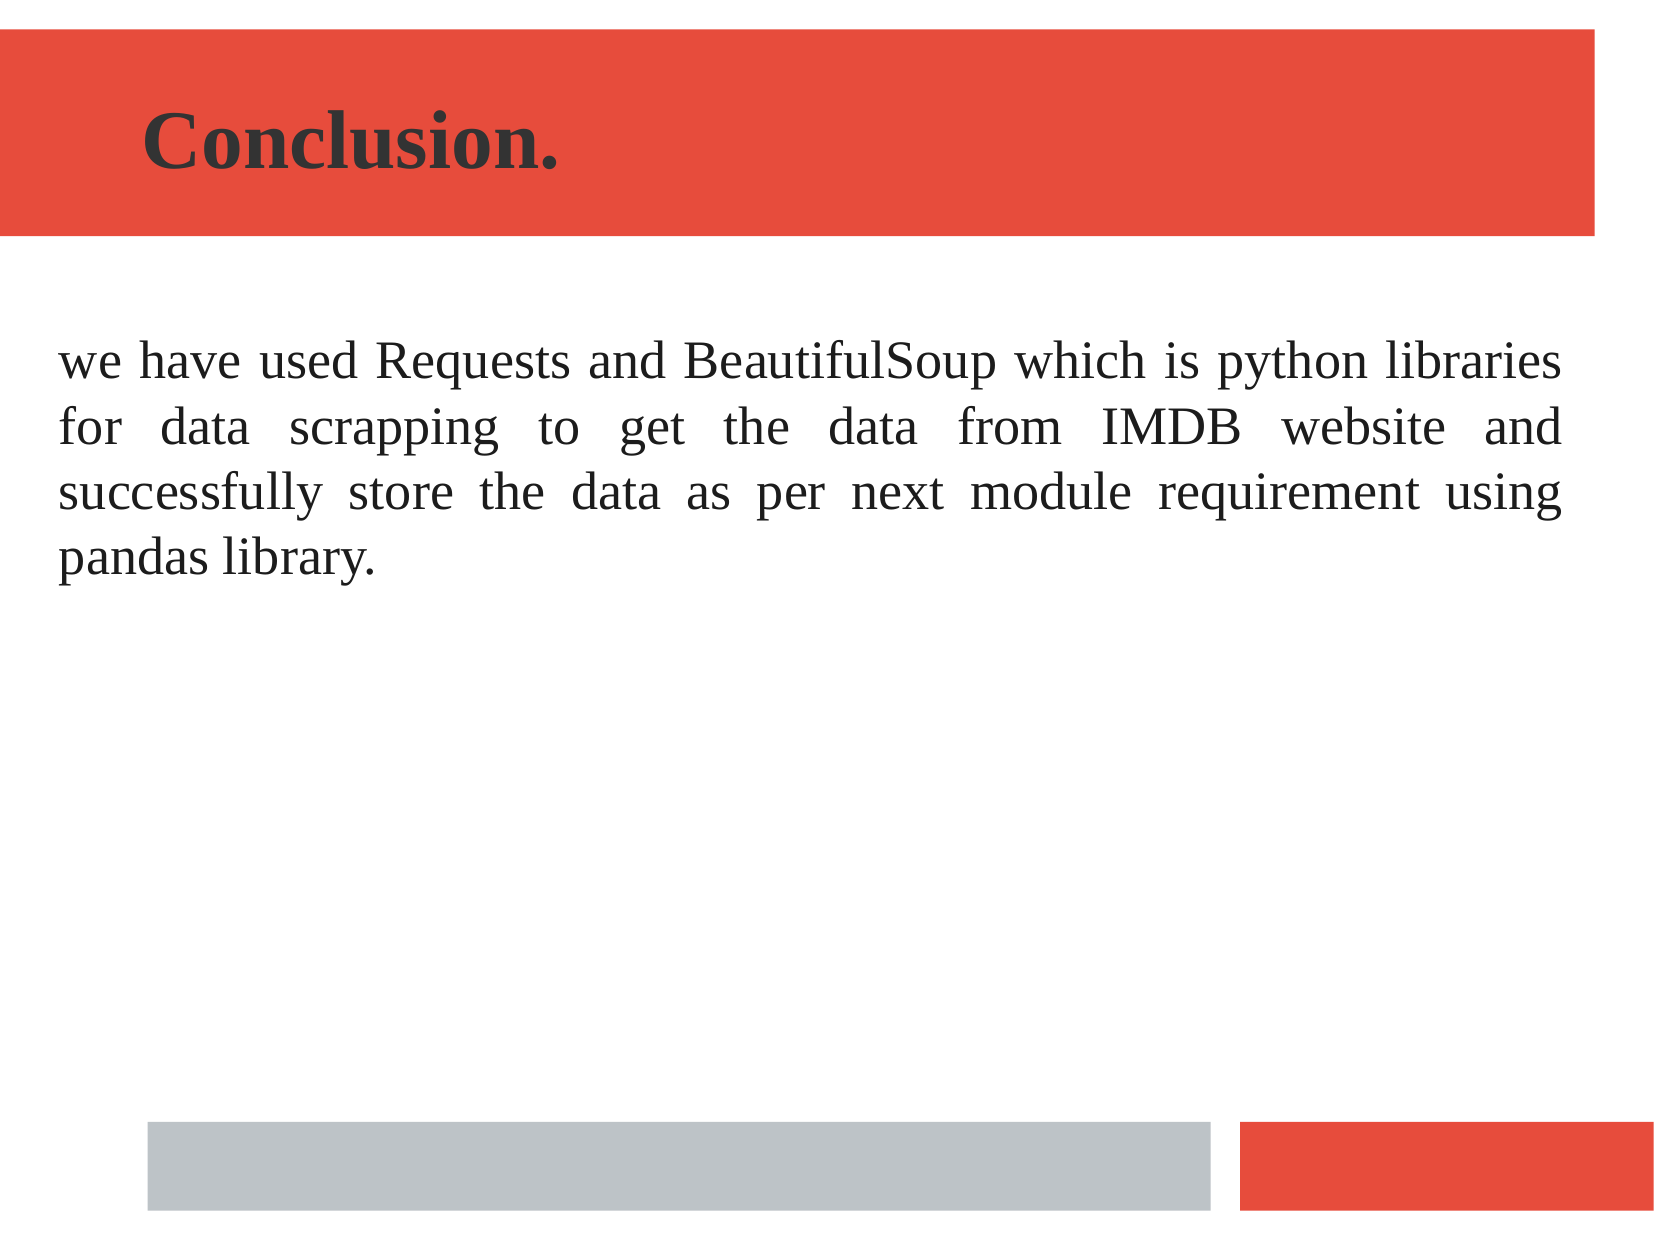

Conclusion.
# we have used Requests and BeautifulSoup which is python libraries for data scrapping to get the data from IMDB website and successfully store the data as per next module requirement using pandas library.